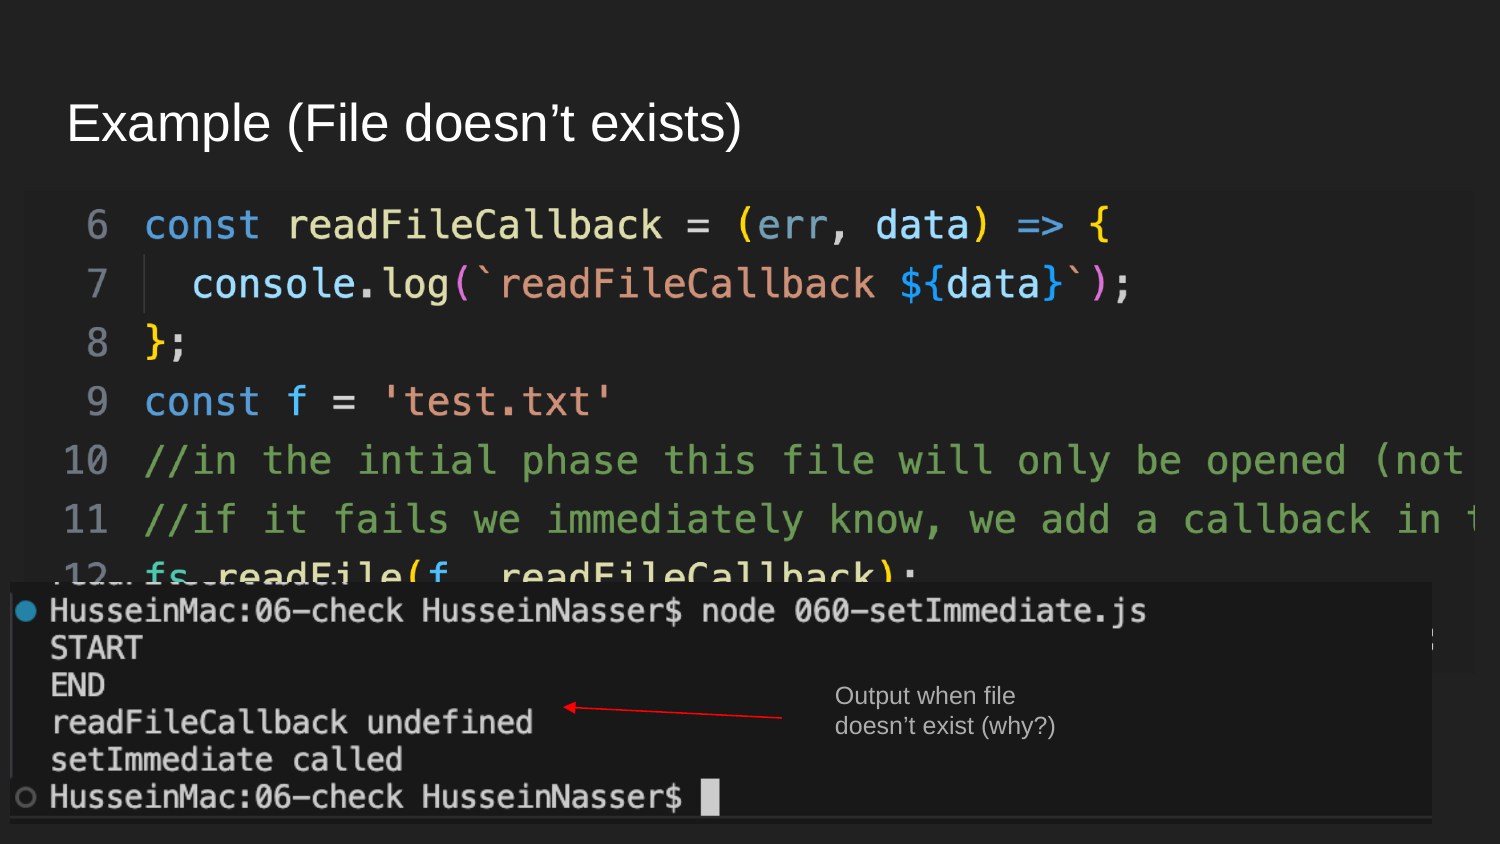

# Example (File doesn’t exists)
Output when file doesn’t exist (why?)